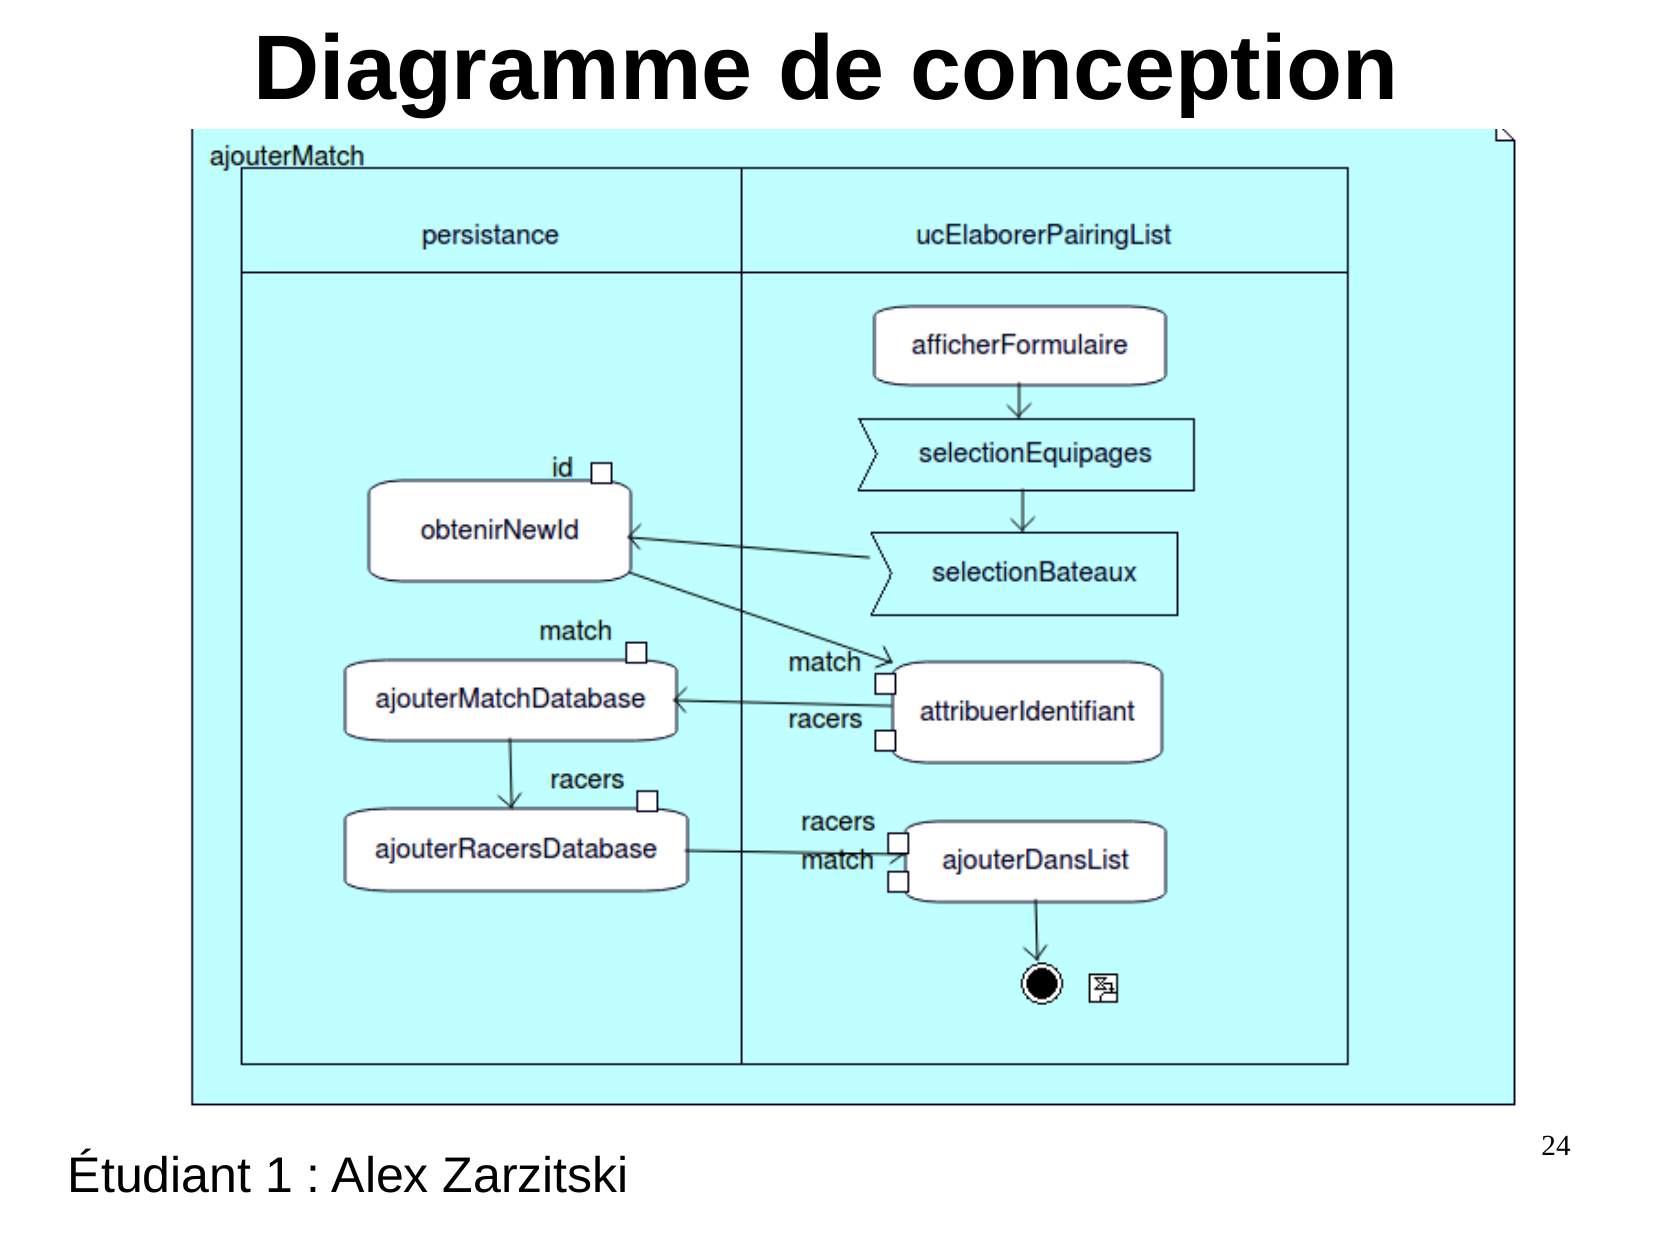

# Diagramme de conception
24
Étudiant 1 : Alex Zarzitski